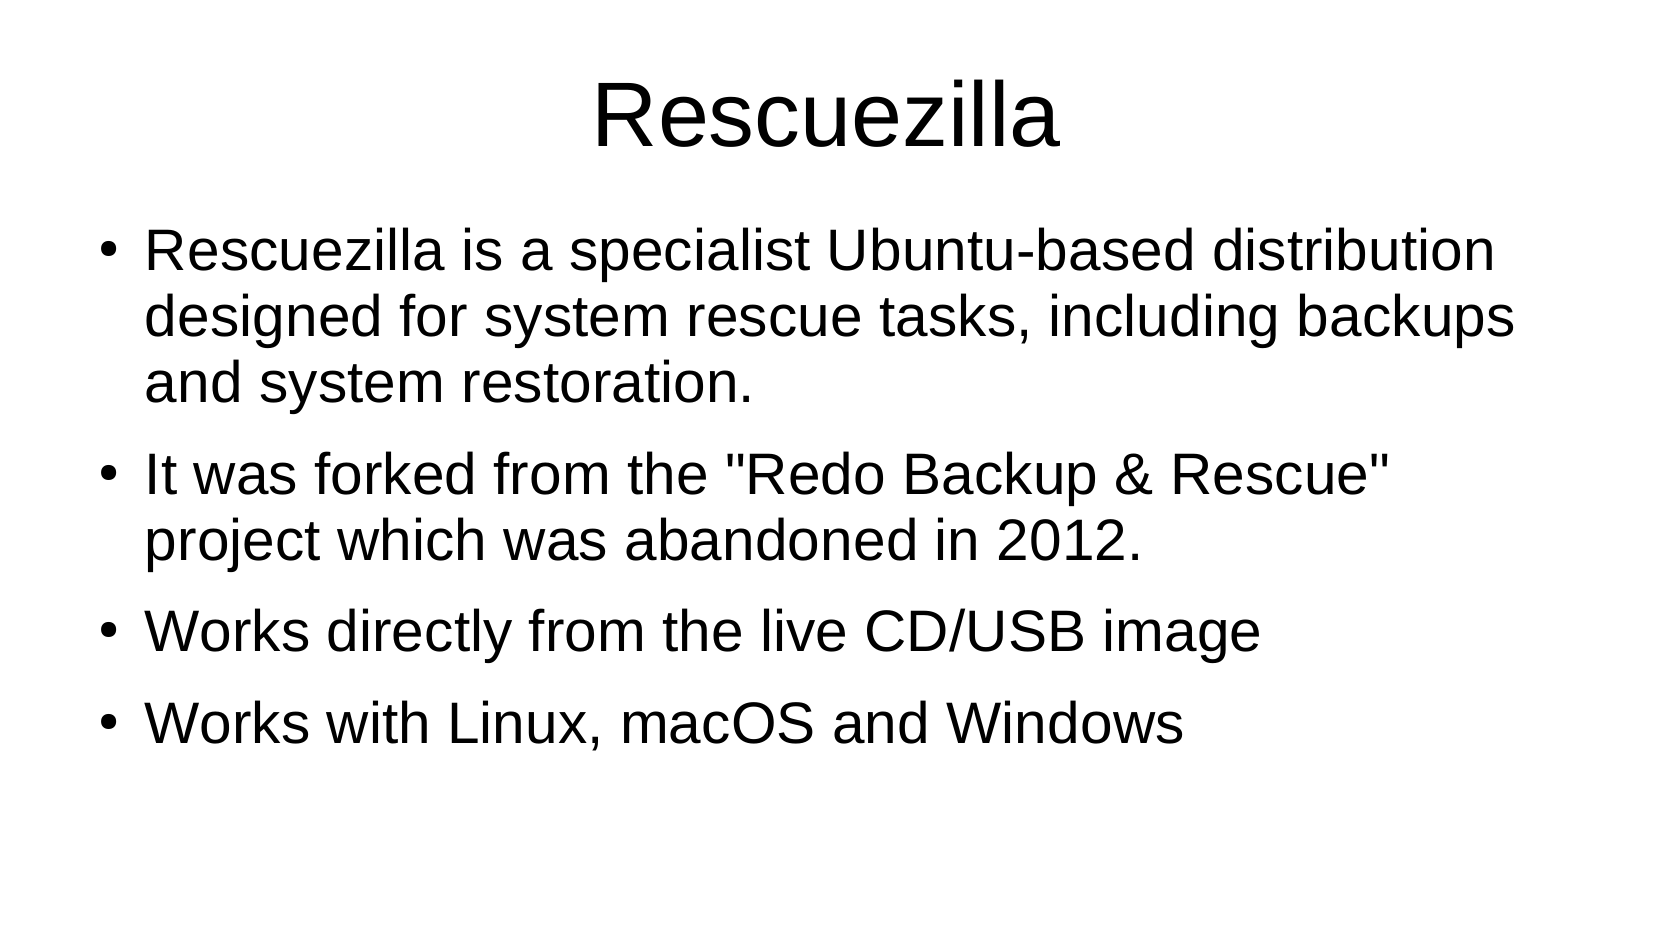

# Rescuezilla
Rescuezilla is a specialist Ubuntu-based distribution designed for system rescue tasks, including backups and system restoration.
It was forked from the "Redo Backup & Rescue" project which was abandoned in 2012.
Works directly from the live CD/USB image
Works with Linux, macOS and Windows